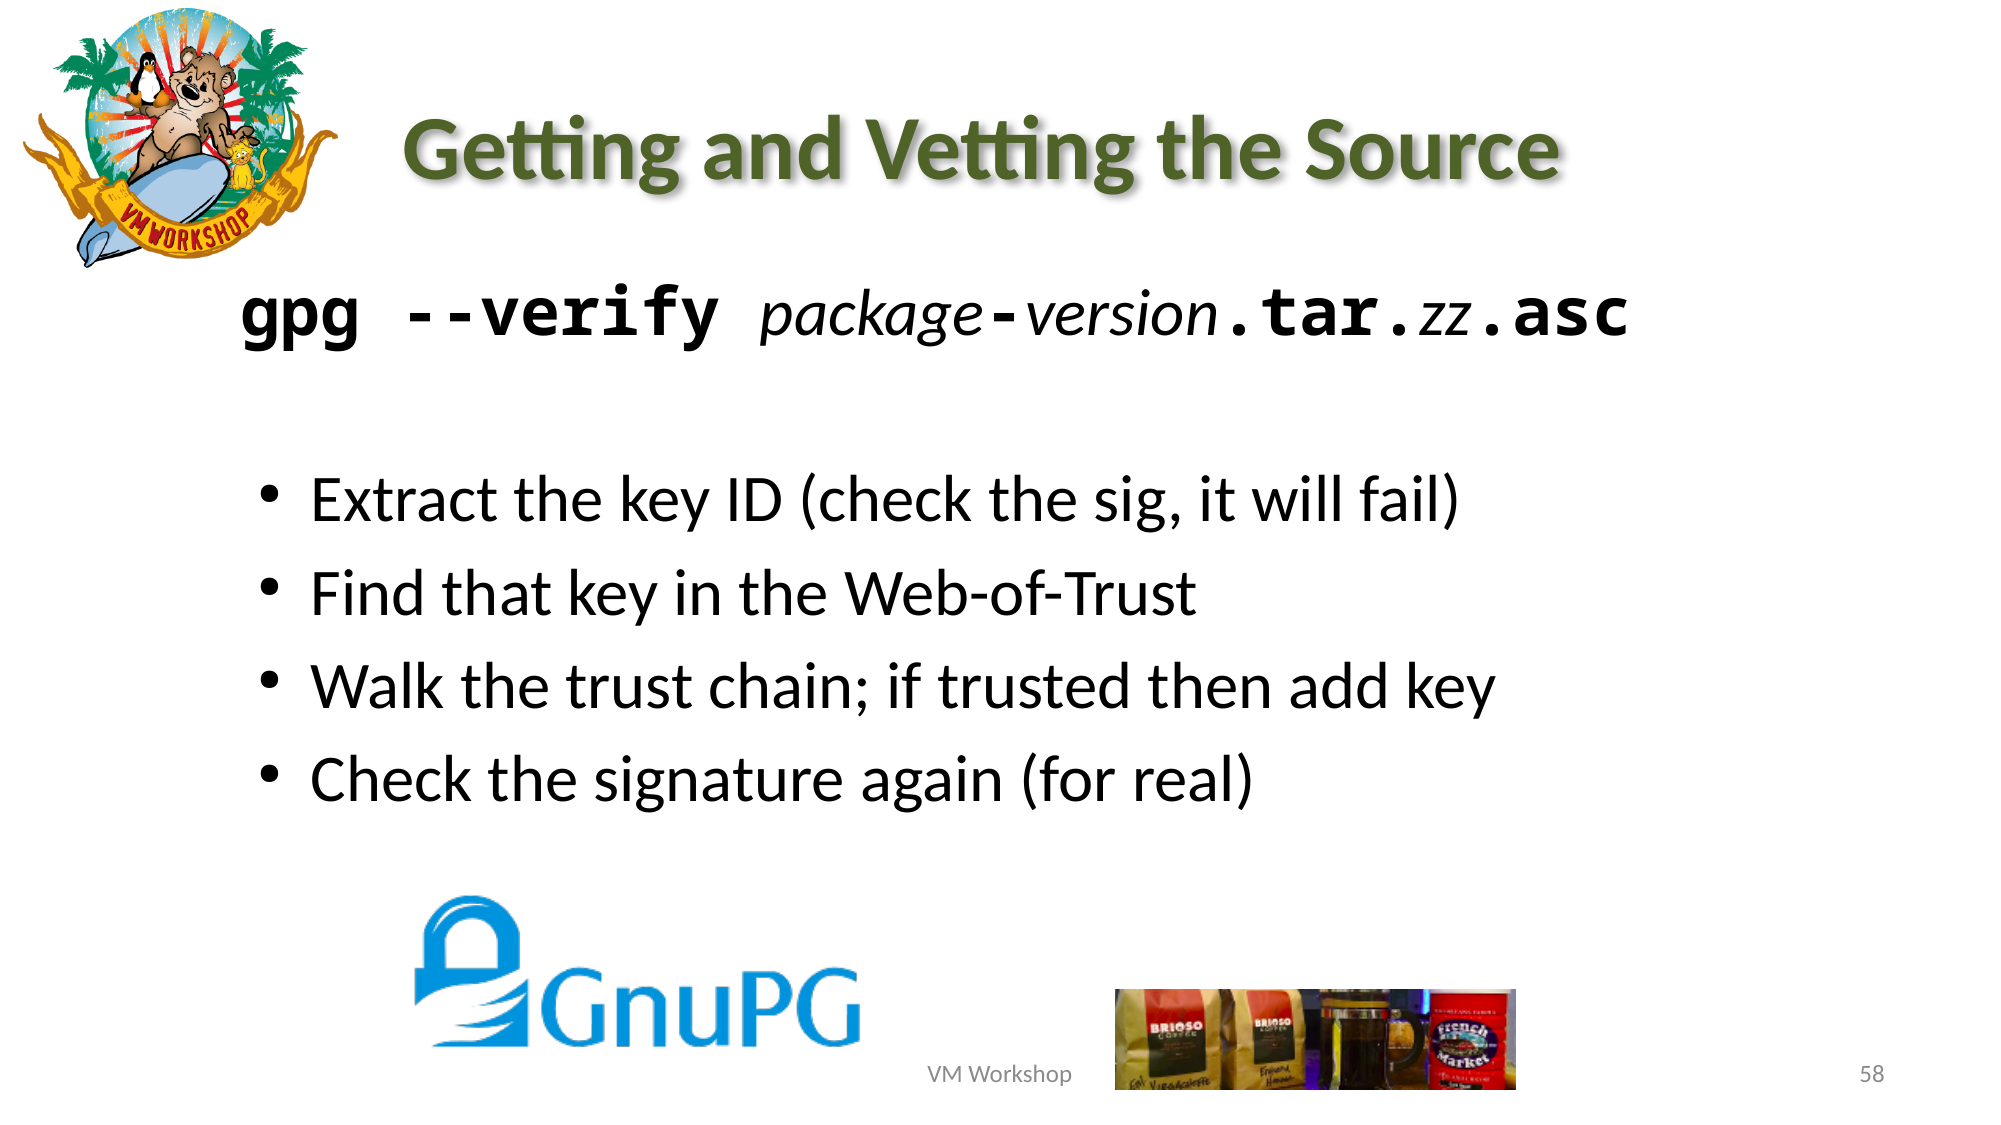

# Getting and Vetting the Source
gpg --verify package-version.tar.zz.asc
Extract the key ID (check the sig, it will fail)
Find that key in the Web-of-Trust
Walk the trust chain; if trusted then add key
Check the signature again (for real)
VM Workshop
58